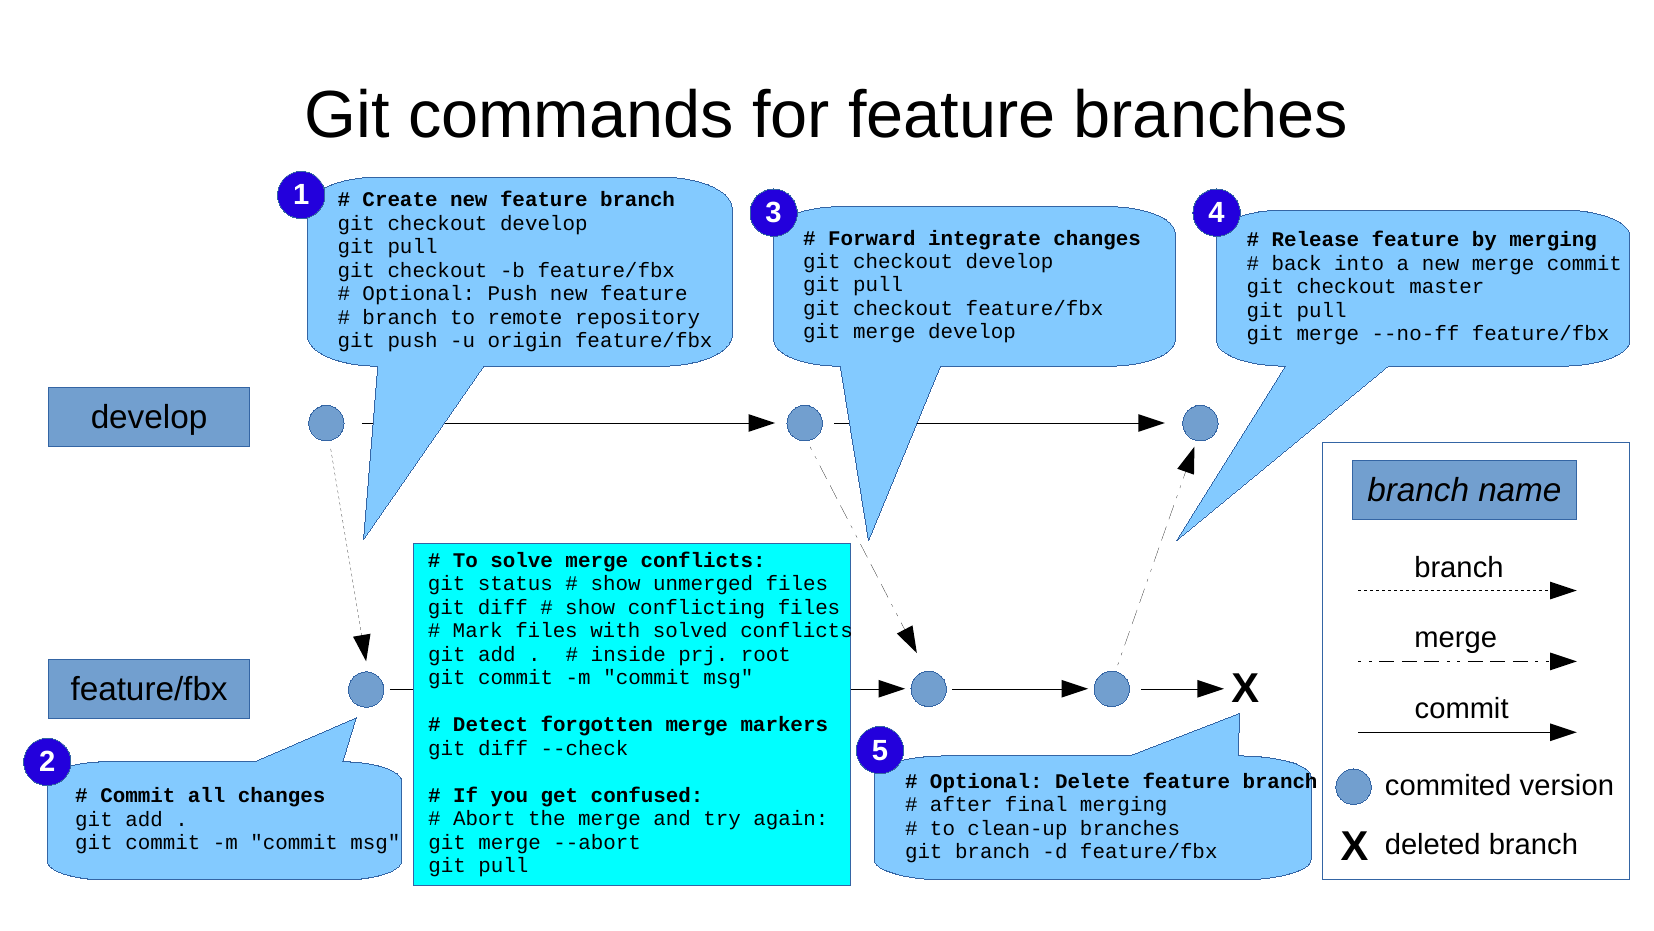

# Git commands for feature branches
1
# Create new feature branch
git checkout develop
git pull
git checkout -b feature/fbx
# Optional: Push new feature
# branch to remote repository
git push -u origin feature/fbx
3
4
# Forward integrate changes
git checkout develop
git pull
git checkout feature/fbx
git merge develop
# Release feature by merging
# back into a new merge commit
git checkout master
git pull
git merge --no-ff feature/fbx
develop
branch name
# To solve merge conflicts:
git status # show unmerged files
git diff # show conflicting files
# Mark files with solved conflicts
git add . # inside prj. root
git commit -m "commit msg"
# Detect forgotten merge markers
git diff --check
# If you get confused:
# Abort the merge and try again:
git merge --abort
git pull
branch
merge
X
feature/fbx
commit
5
2
# Optional: Delete feature branch
# after final merging
# to clean-up branches
git branch -d feature/fbx
# Commit all changes
git add .
git commit -m "commit msg"
commited version
X
deleted branch